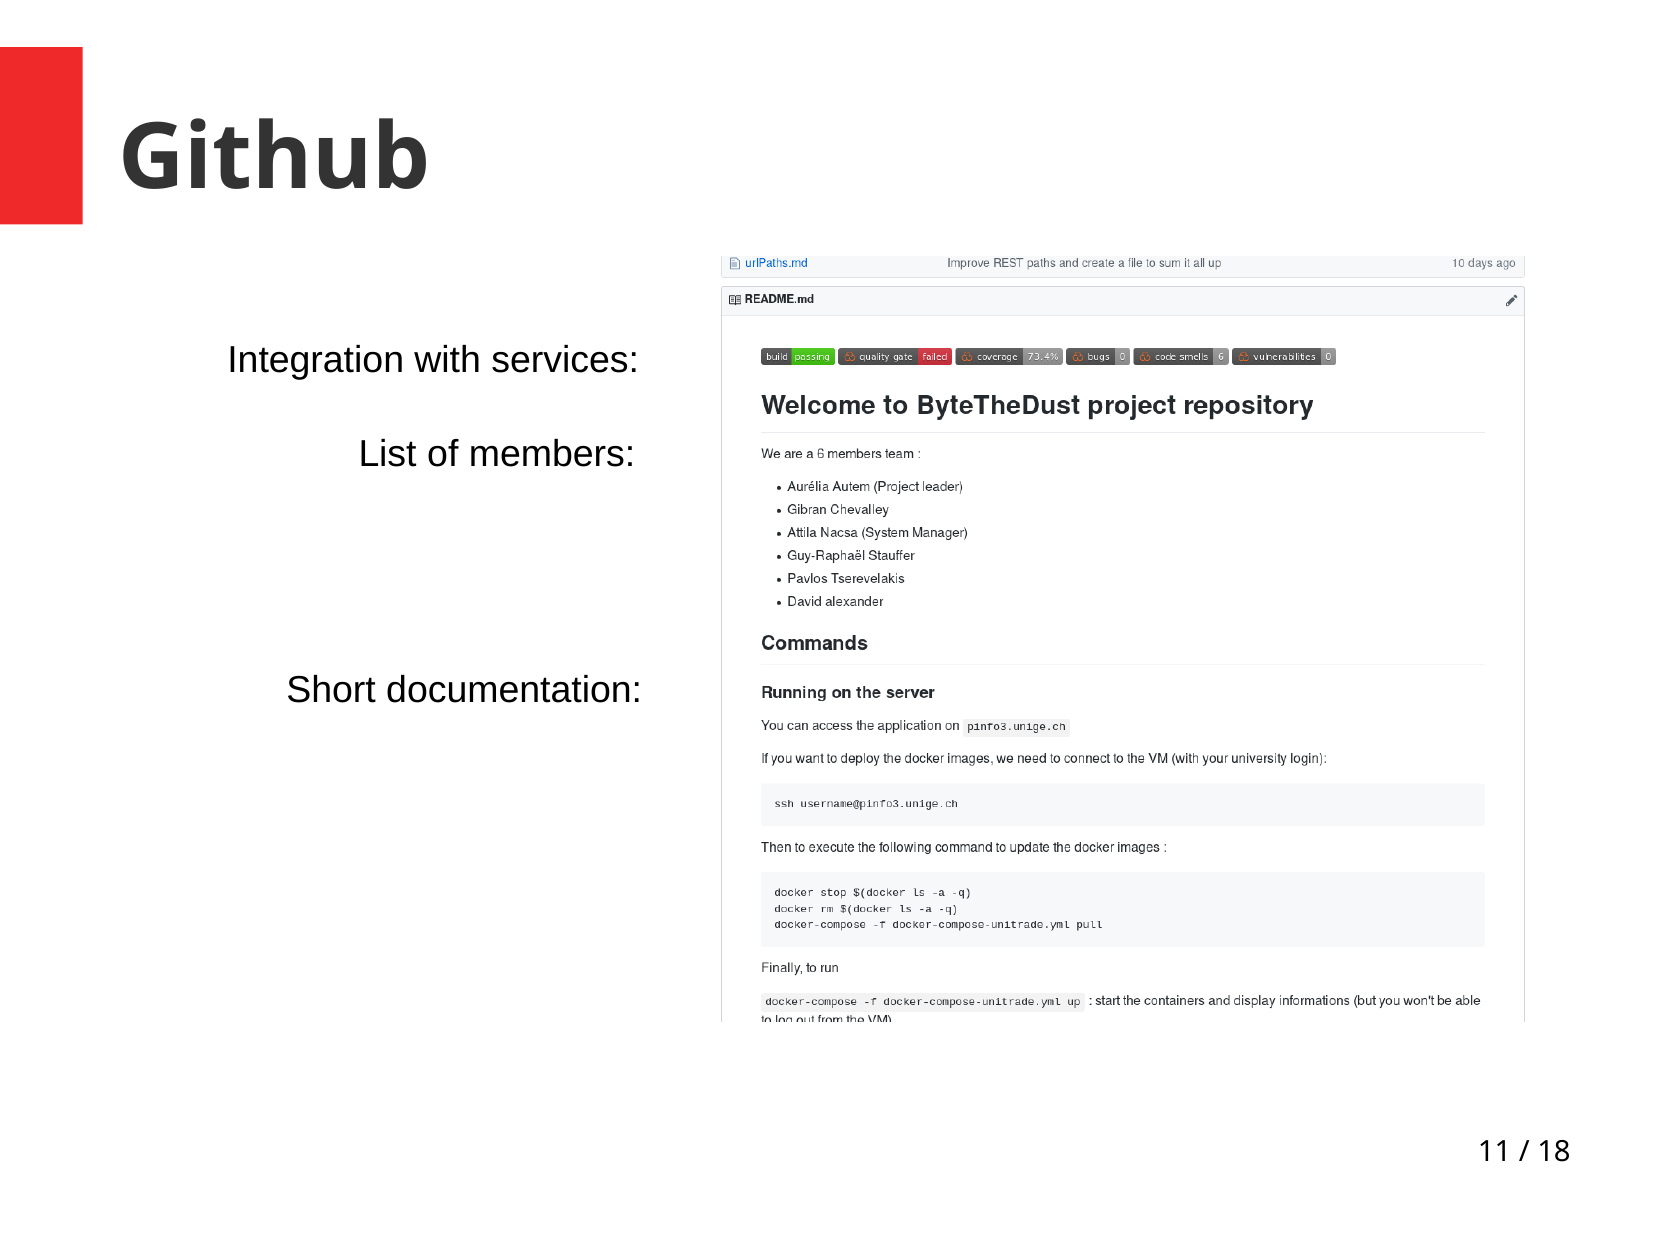

# Github
Integration with services:
List of members:
Short documentation:
11